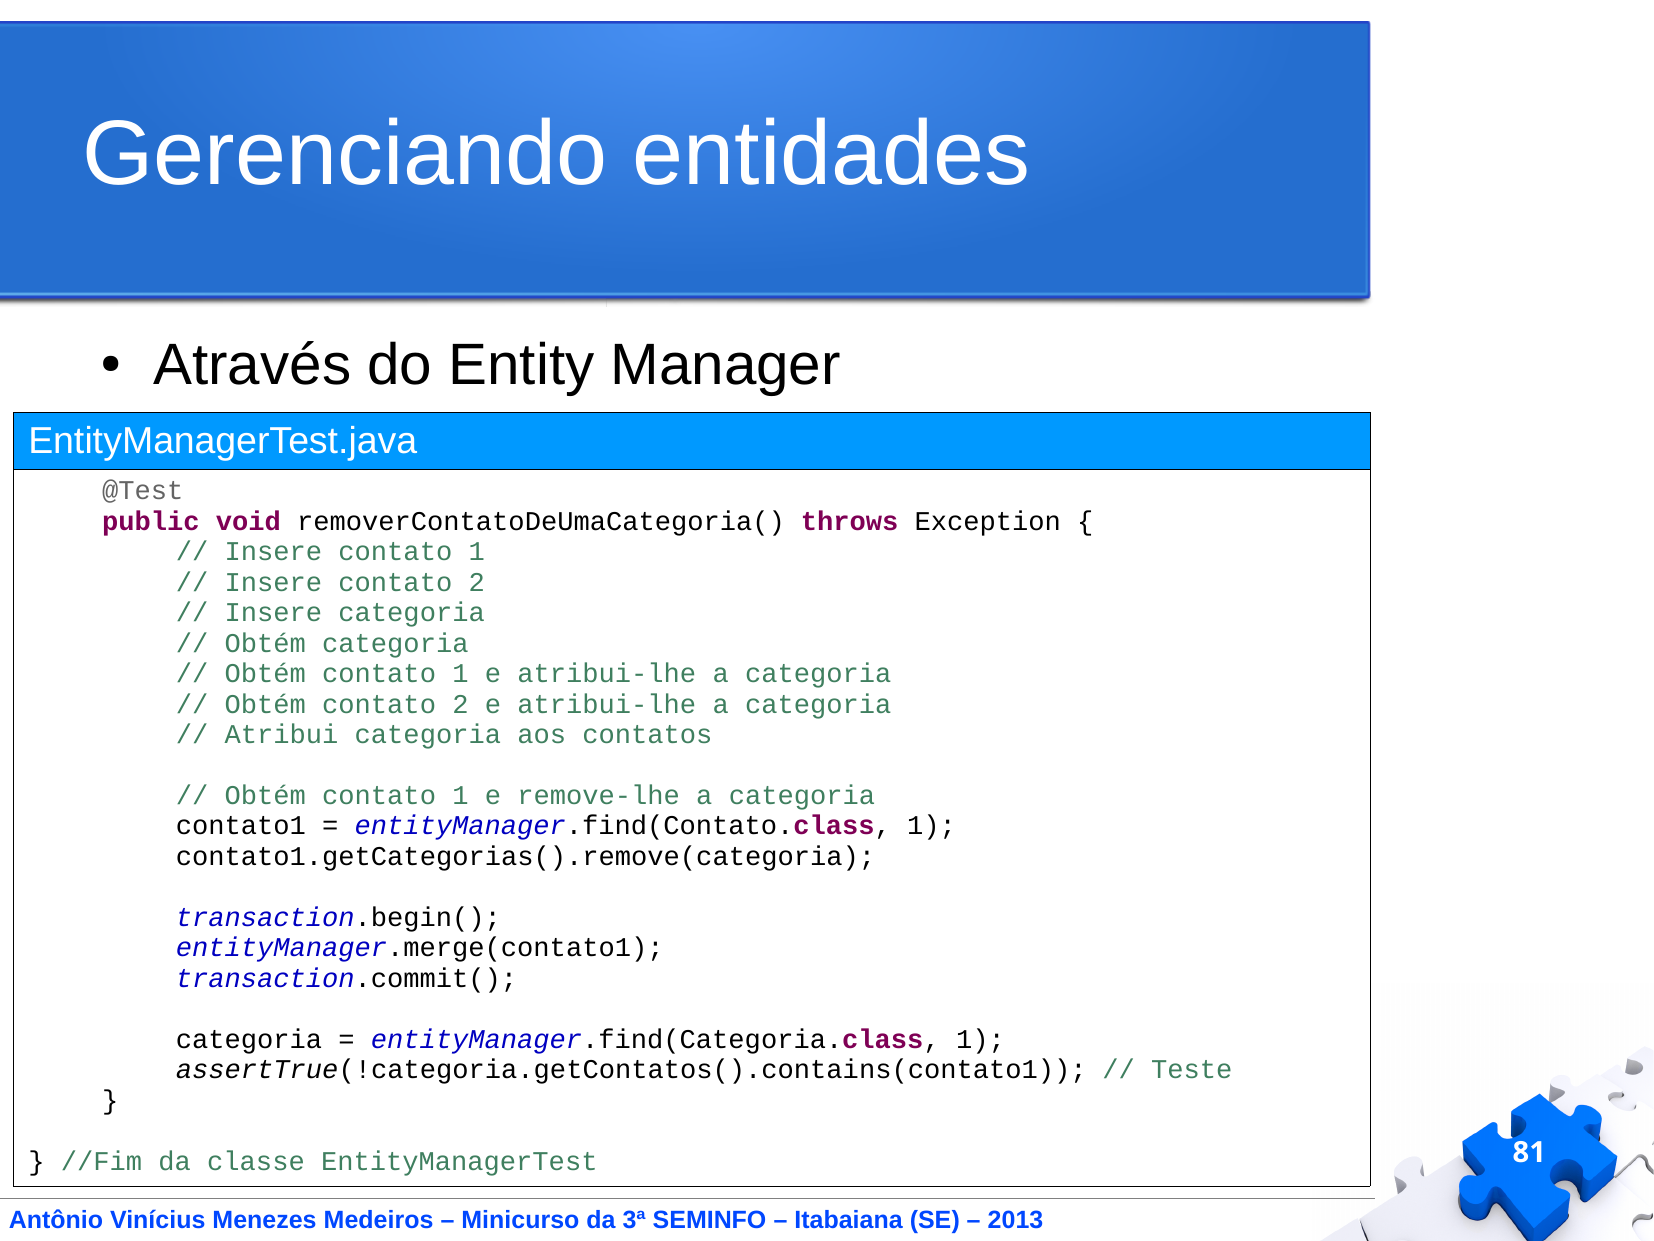

# Gerenciando entidades
Através do Entity Manager
| EntityManagerTest.java |
| --- |
| @Test public void removerContatoDeUmaCategoria() throws Exception { // Insere contato 1 // Insere contato 2 // Insere categoria // Obtém categoria // Obtém contato 1 e atribui-lhe a categoria // Obtém contato 2 e atribui-lhe a categoria // Atribui categoria aos contatos // Obtém contato 1 e remove-lhe a categoria contato1 = entityManager.find(Contato.class, 1); contato1.getCategorias().remove(categoria); transaction.begin(); entityManager.merge(contato1); transaction.commit(); categoria = entityManager.find(Categoria.class, 1); assertTrue(!categoria.getContatos().contains(contato1)); // Teste } } //Fim da classe EntityManagerTest |
81